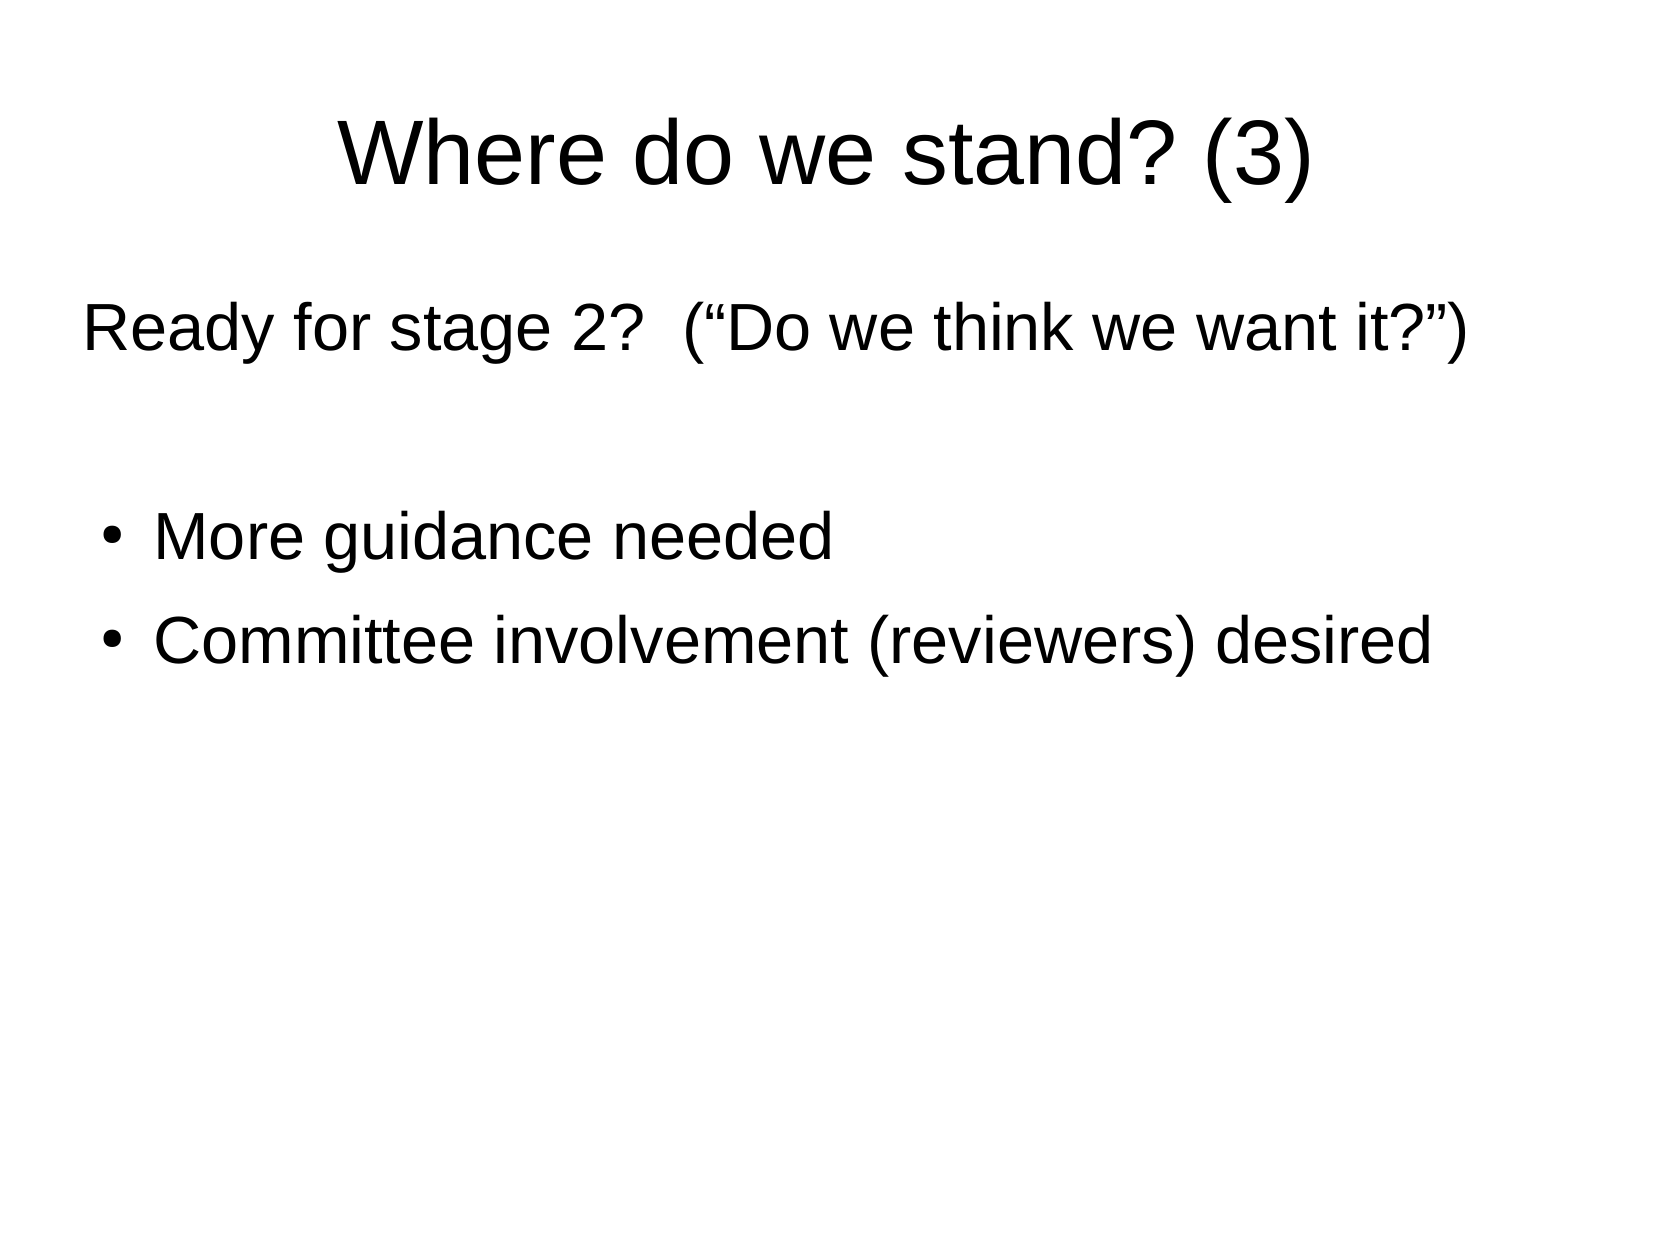

# Where do we stand? (3)
Ready for stage 2? (“Do we think we want it?”)
More guidance needed
Committee involvement (reviewers) desired